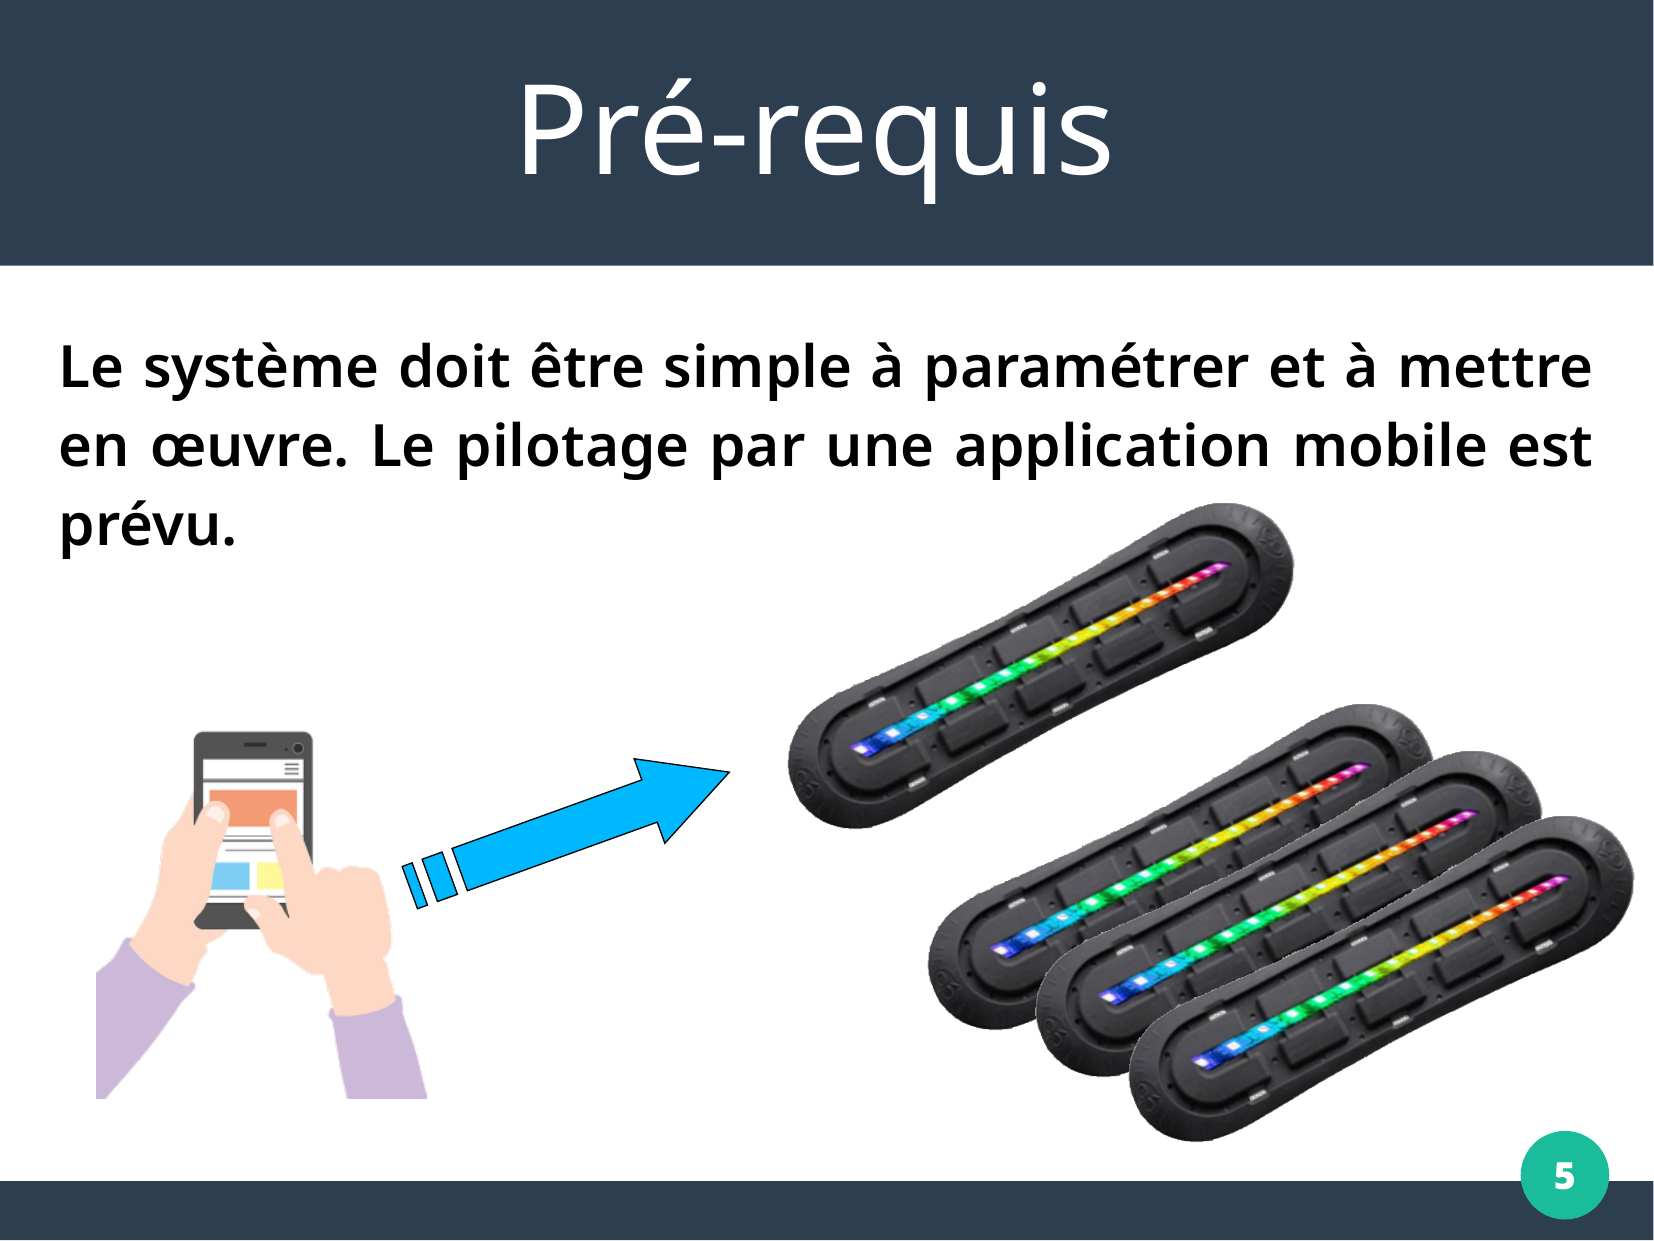

Pré-requis
# Le système doit être simple à paramétrer et à mettre en œuvre. Le pilotage par une application mobile est prévu.
5